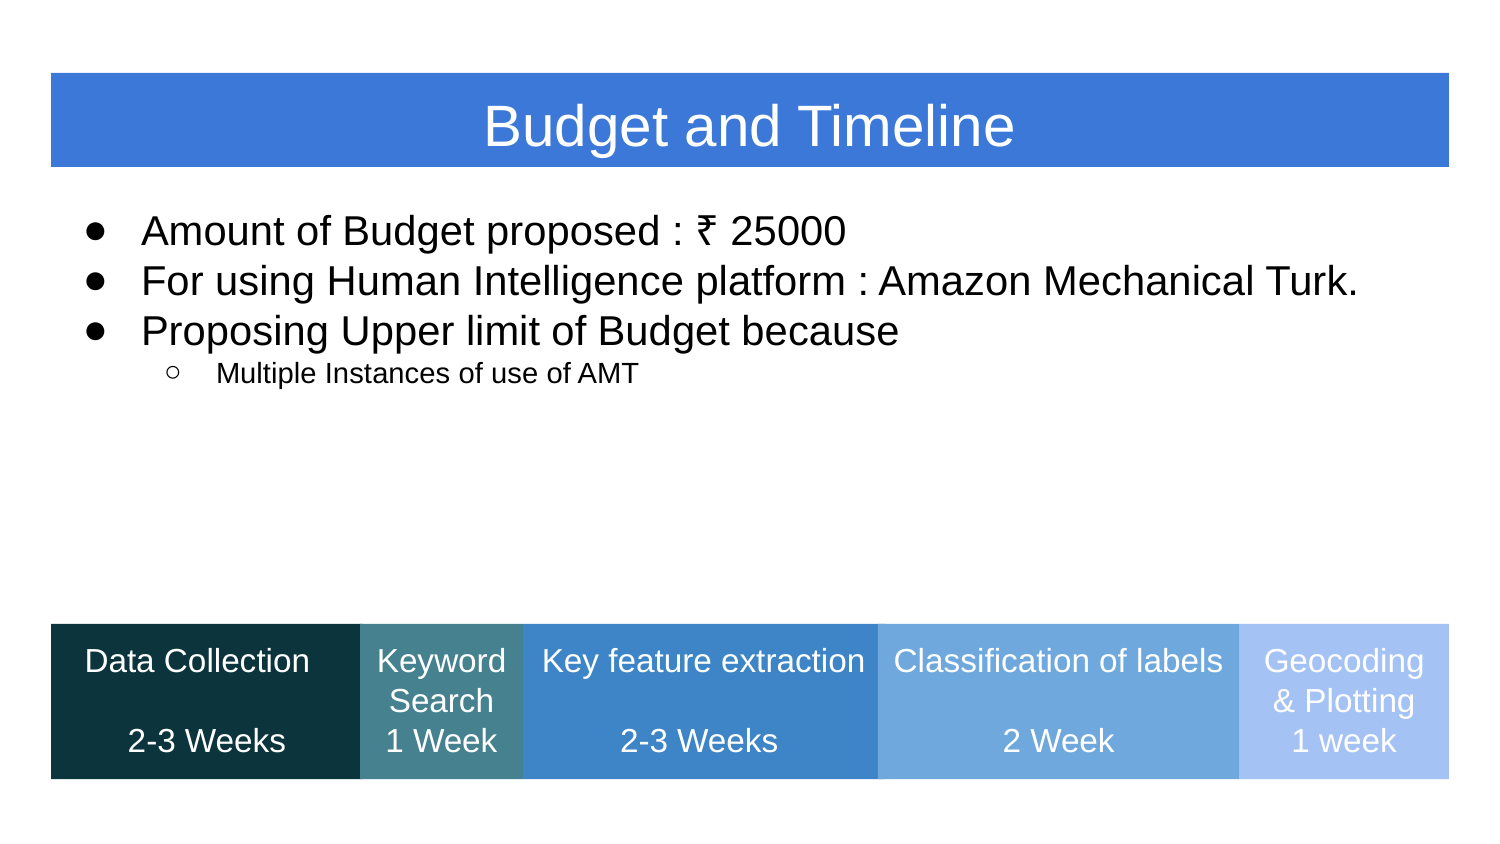

# Budget and Timeline
Amount of Budget proposed : ₹ 25000
For using Human Intelligence platform : Amazon Mechanical Turk.
Proposing Upper limit of Budget because
Multiple Instances of use of AMT
Data Collection
2-3 Weeks
Keyword
Search
1 Week
Key feature extraction
2-3 Weeks
Classification of labels
2 Week
Geocoding & Plotting
1 week